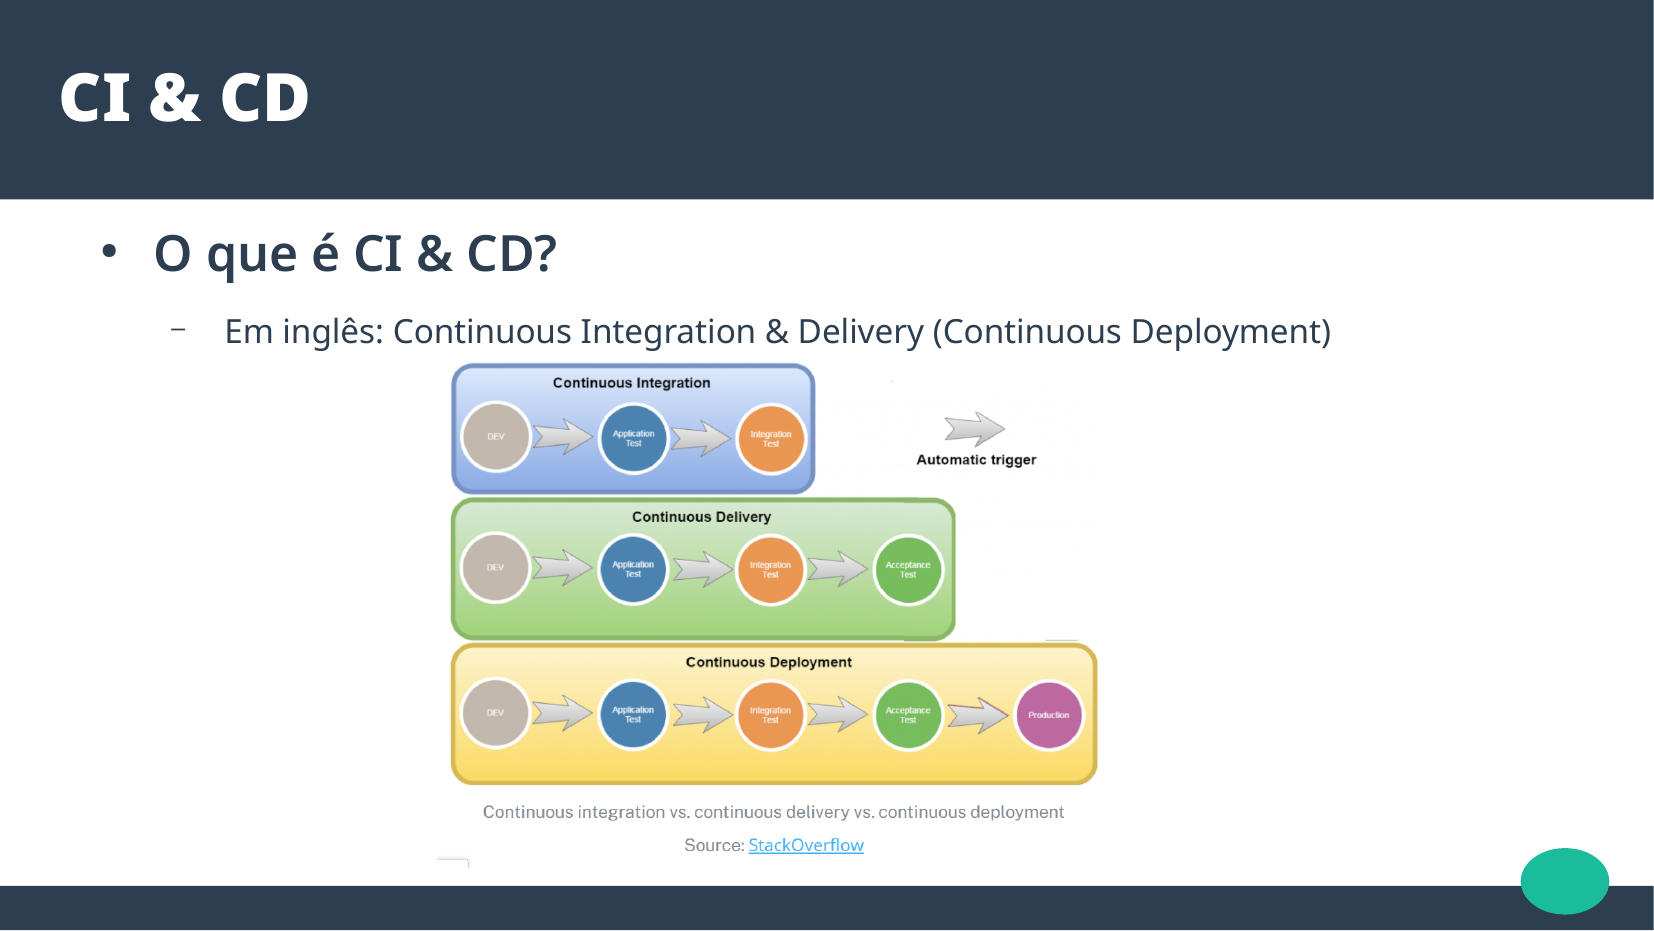

# CI & CD
O que é CI & CD?
Em inglês: Continuous Integration & Delivery (Continuous Deployment)